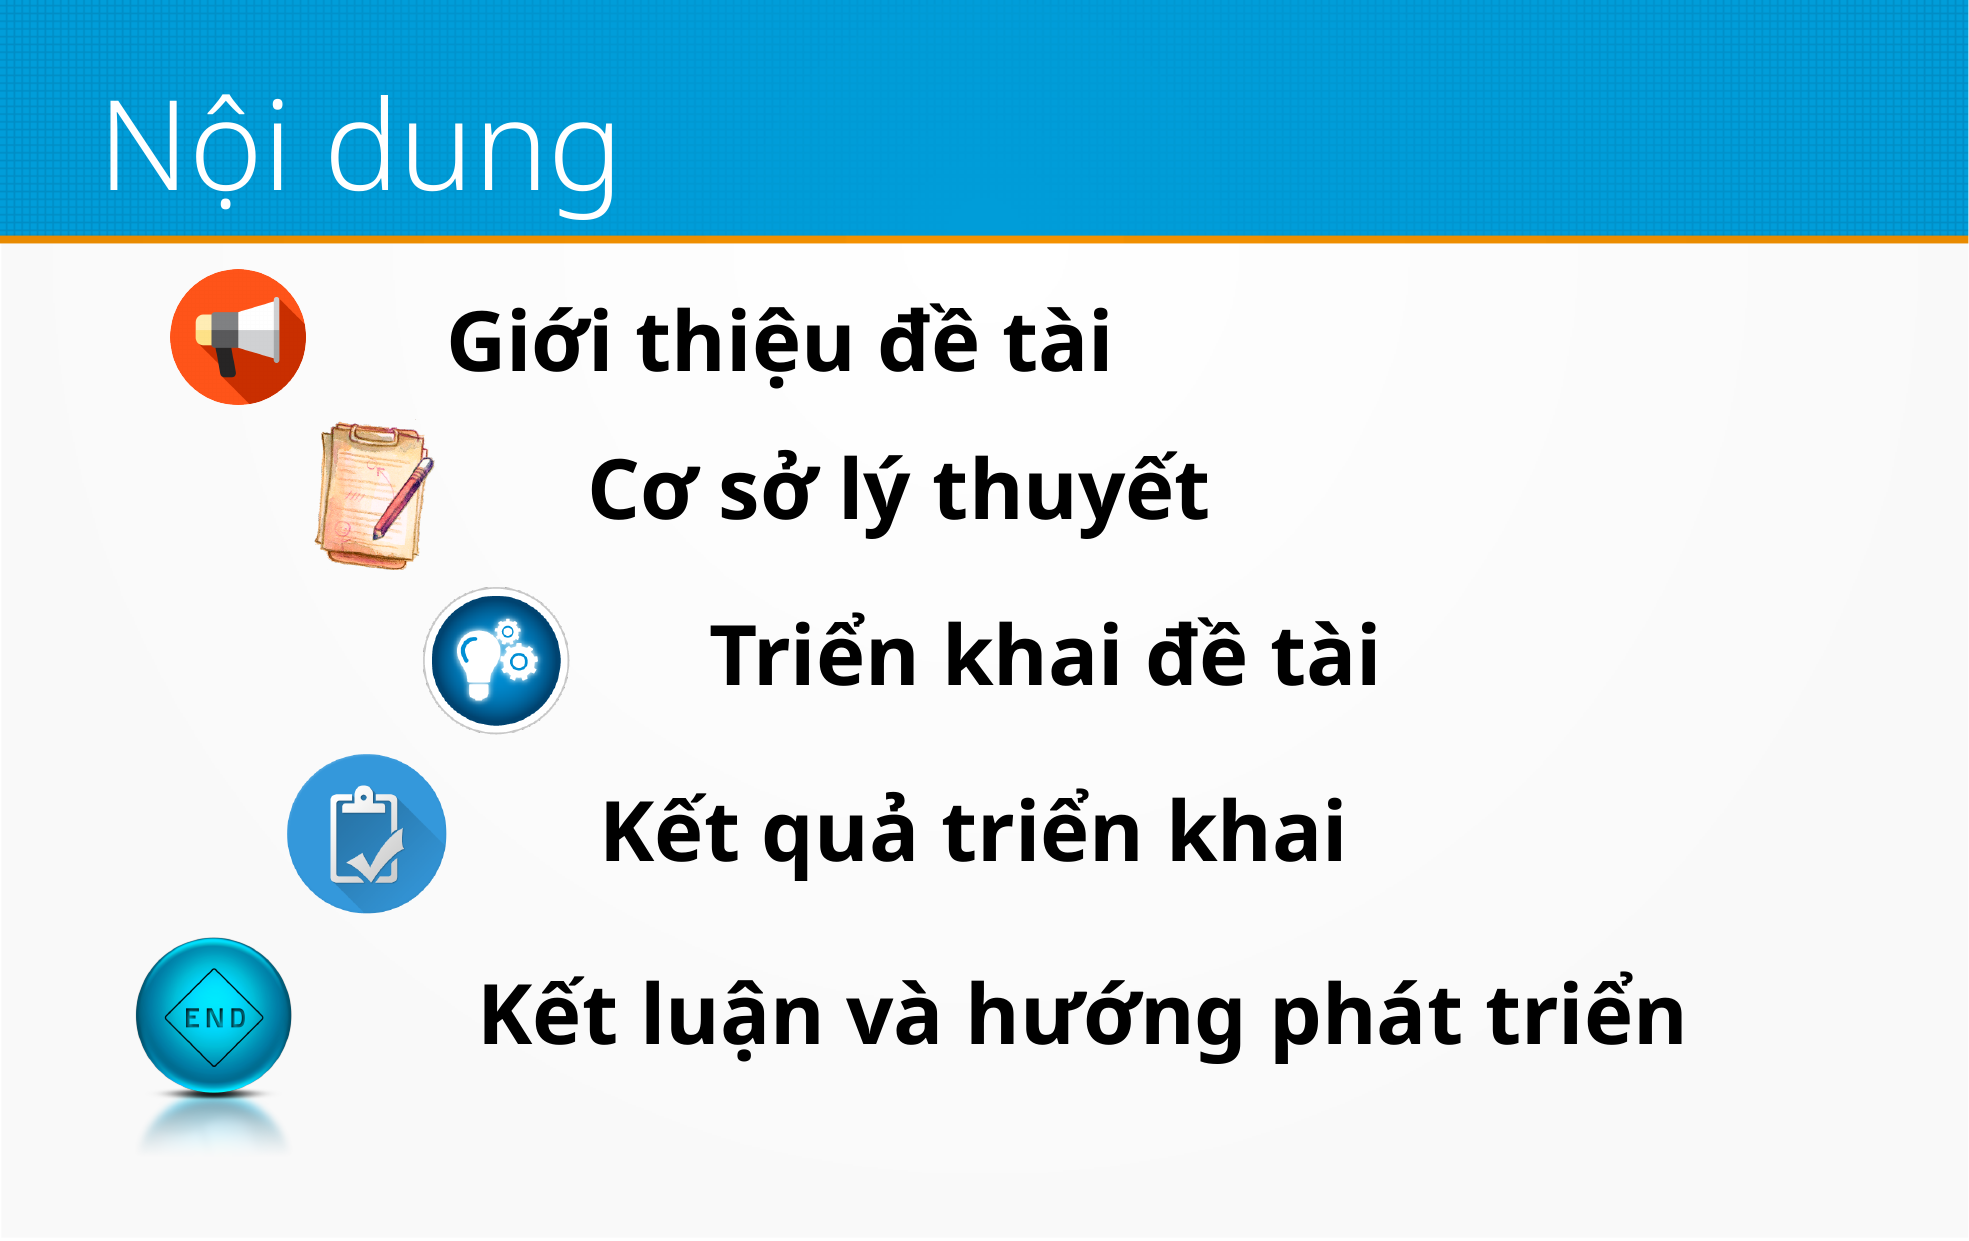

# Nội dung
Giới thiệu đề tài
Cơ sở lý thuyết
Triển khai đề tài
Kết quả triển khai
Kết luận và hướng phát triển